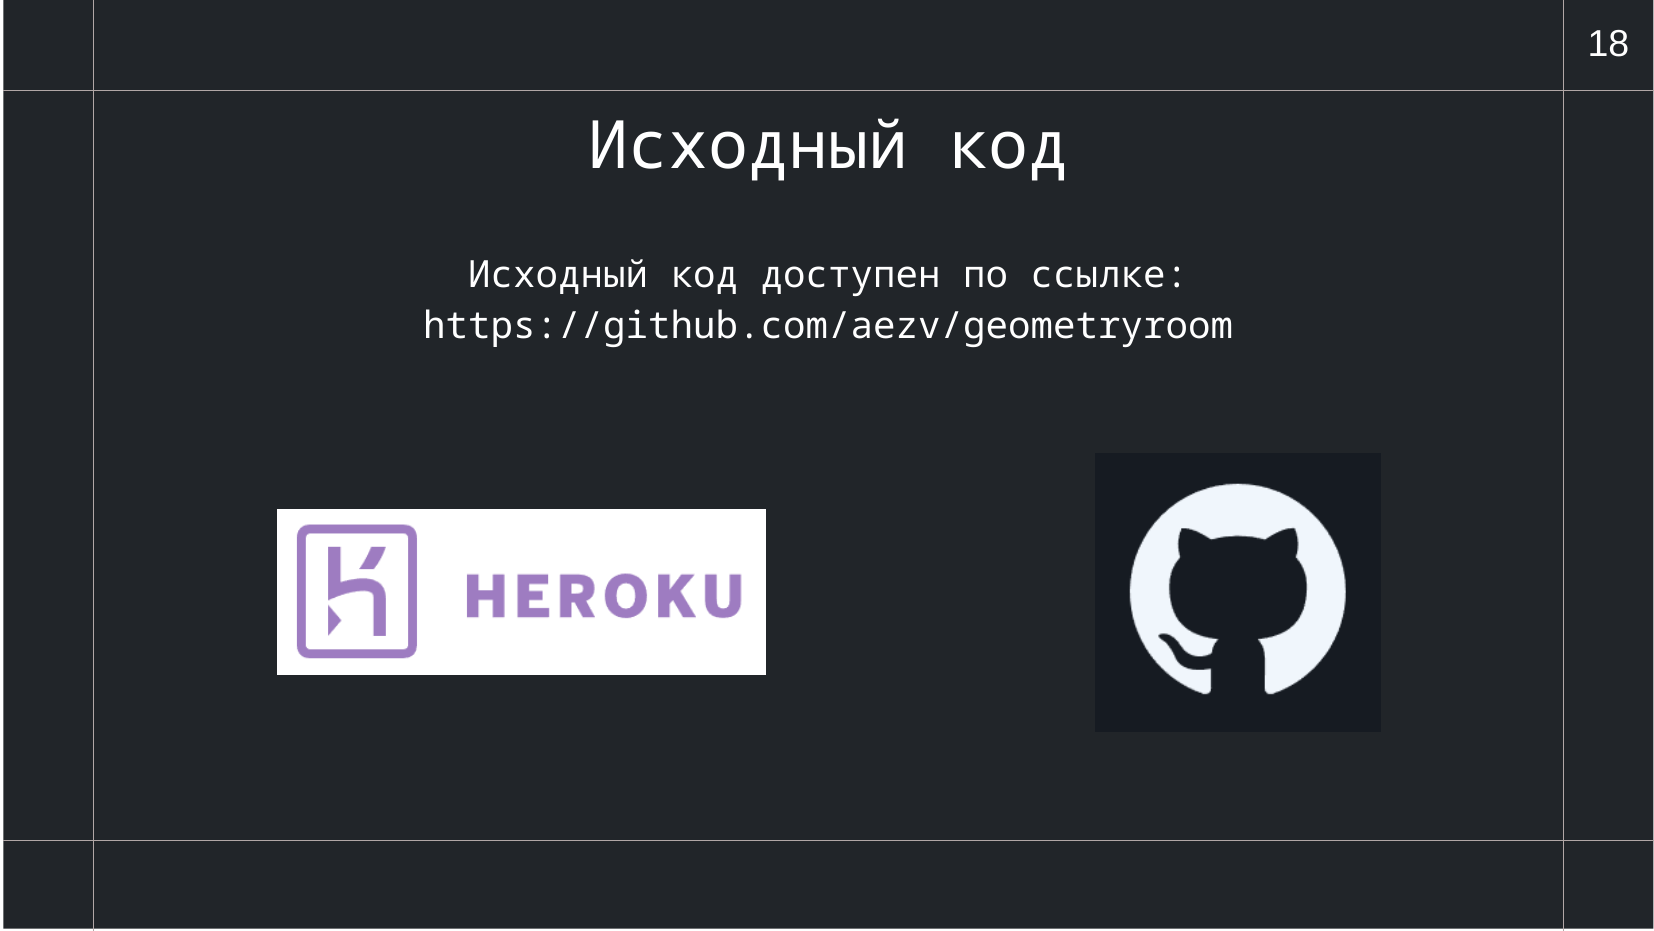

Исходный код
 Исходный код доступен по ссылке: https://github.com/aezv/geometryroom